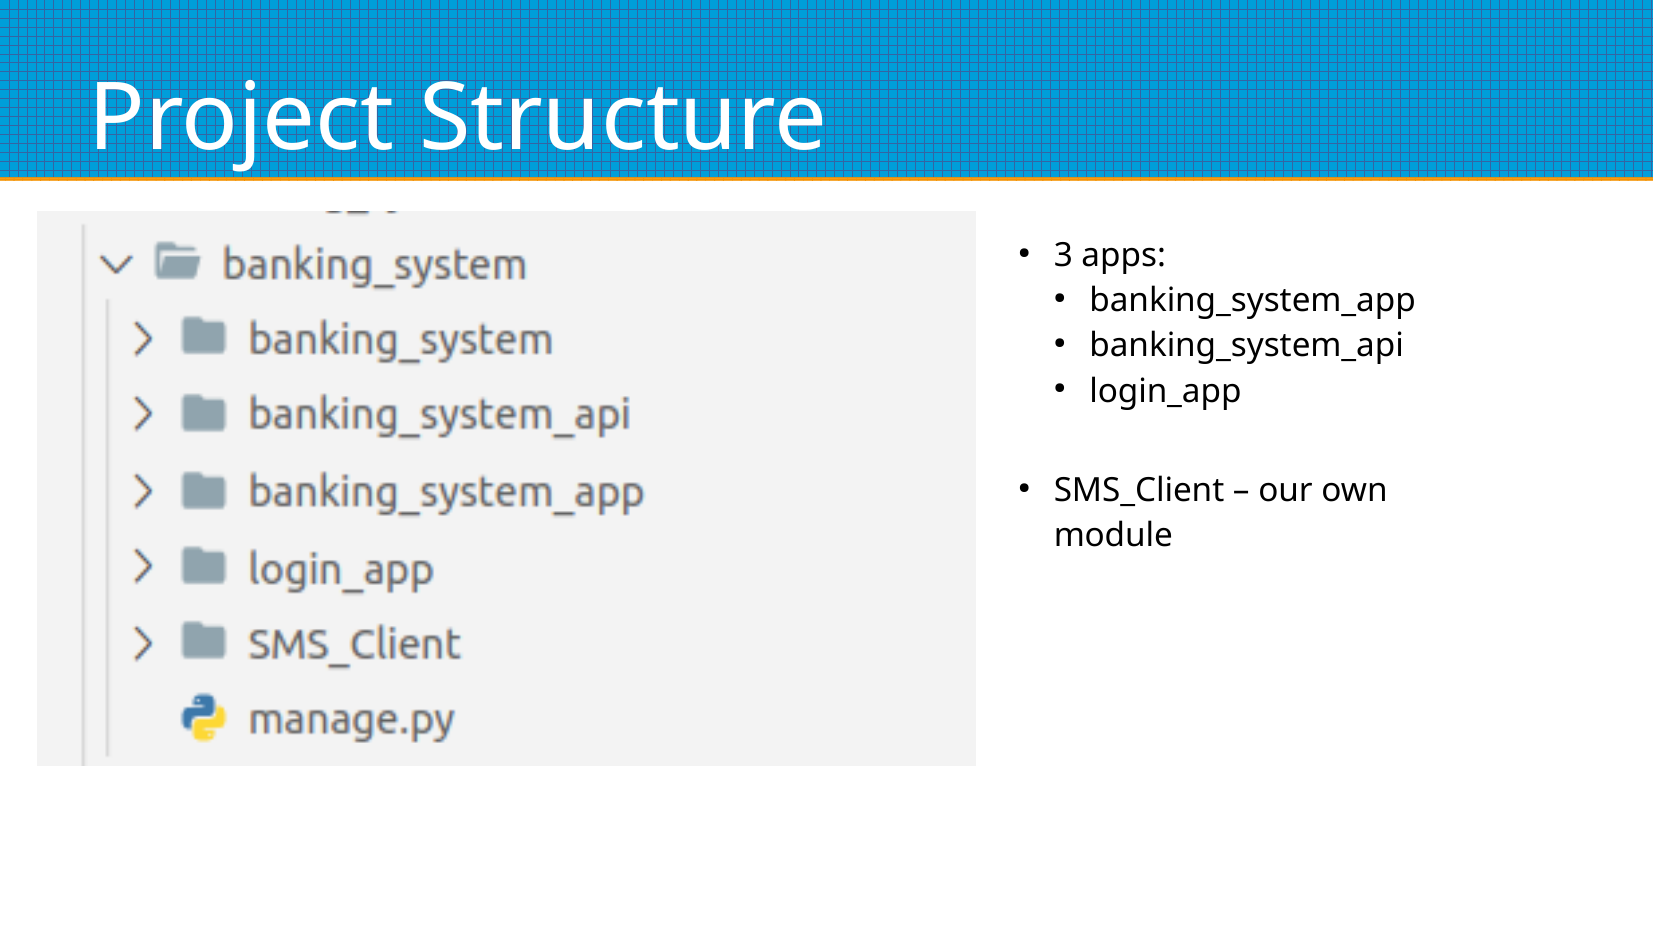

# Project Structure
3 apps:
banking_system_app
banking_system_api
login_app
SMS_Client – our own module